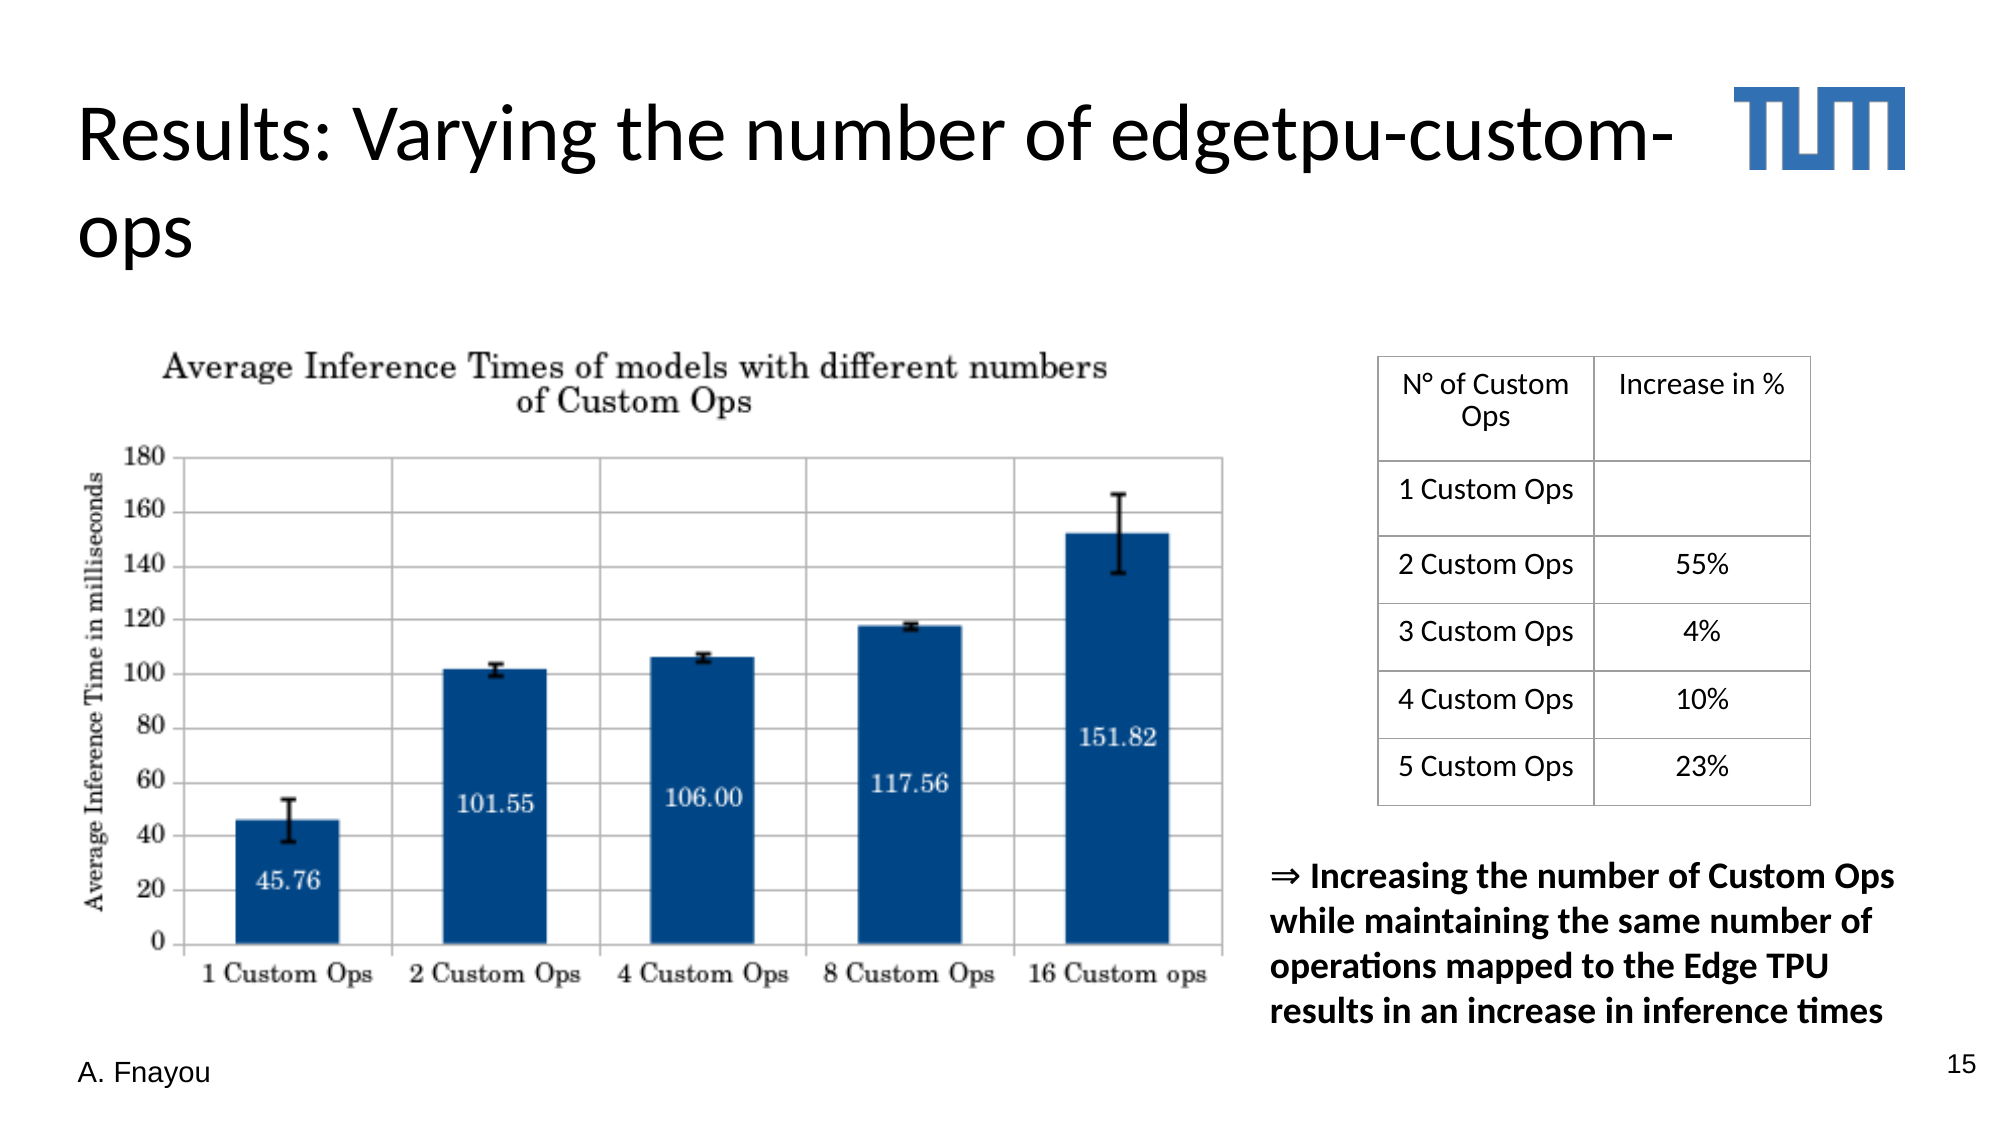

Results: Varying the number of edgetpu-custom-ops
| N° of Custom Ops | Increase in % |
| --- | --- |
| 1 Custom Ops | |
| 2 Custom Ops | 55% |
| 3 Custom Ops | 4% |
| 4 Custom Ops | 10% |
| 5 Custom Ops | 23% |
⇒ Increasing the number of Custom Ops while maintaining the same number of operations mapped to the Edge TPU results in an increase in inference times
A. Fnayou